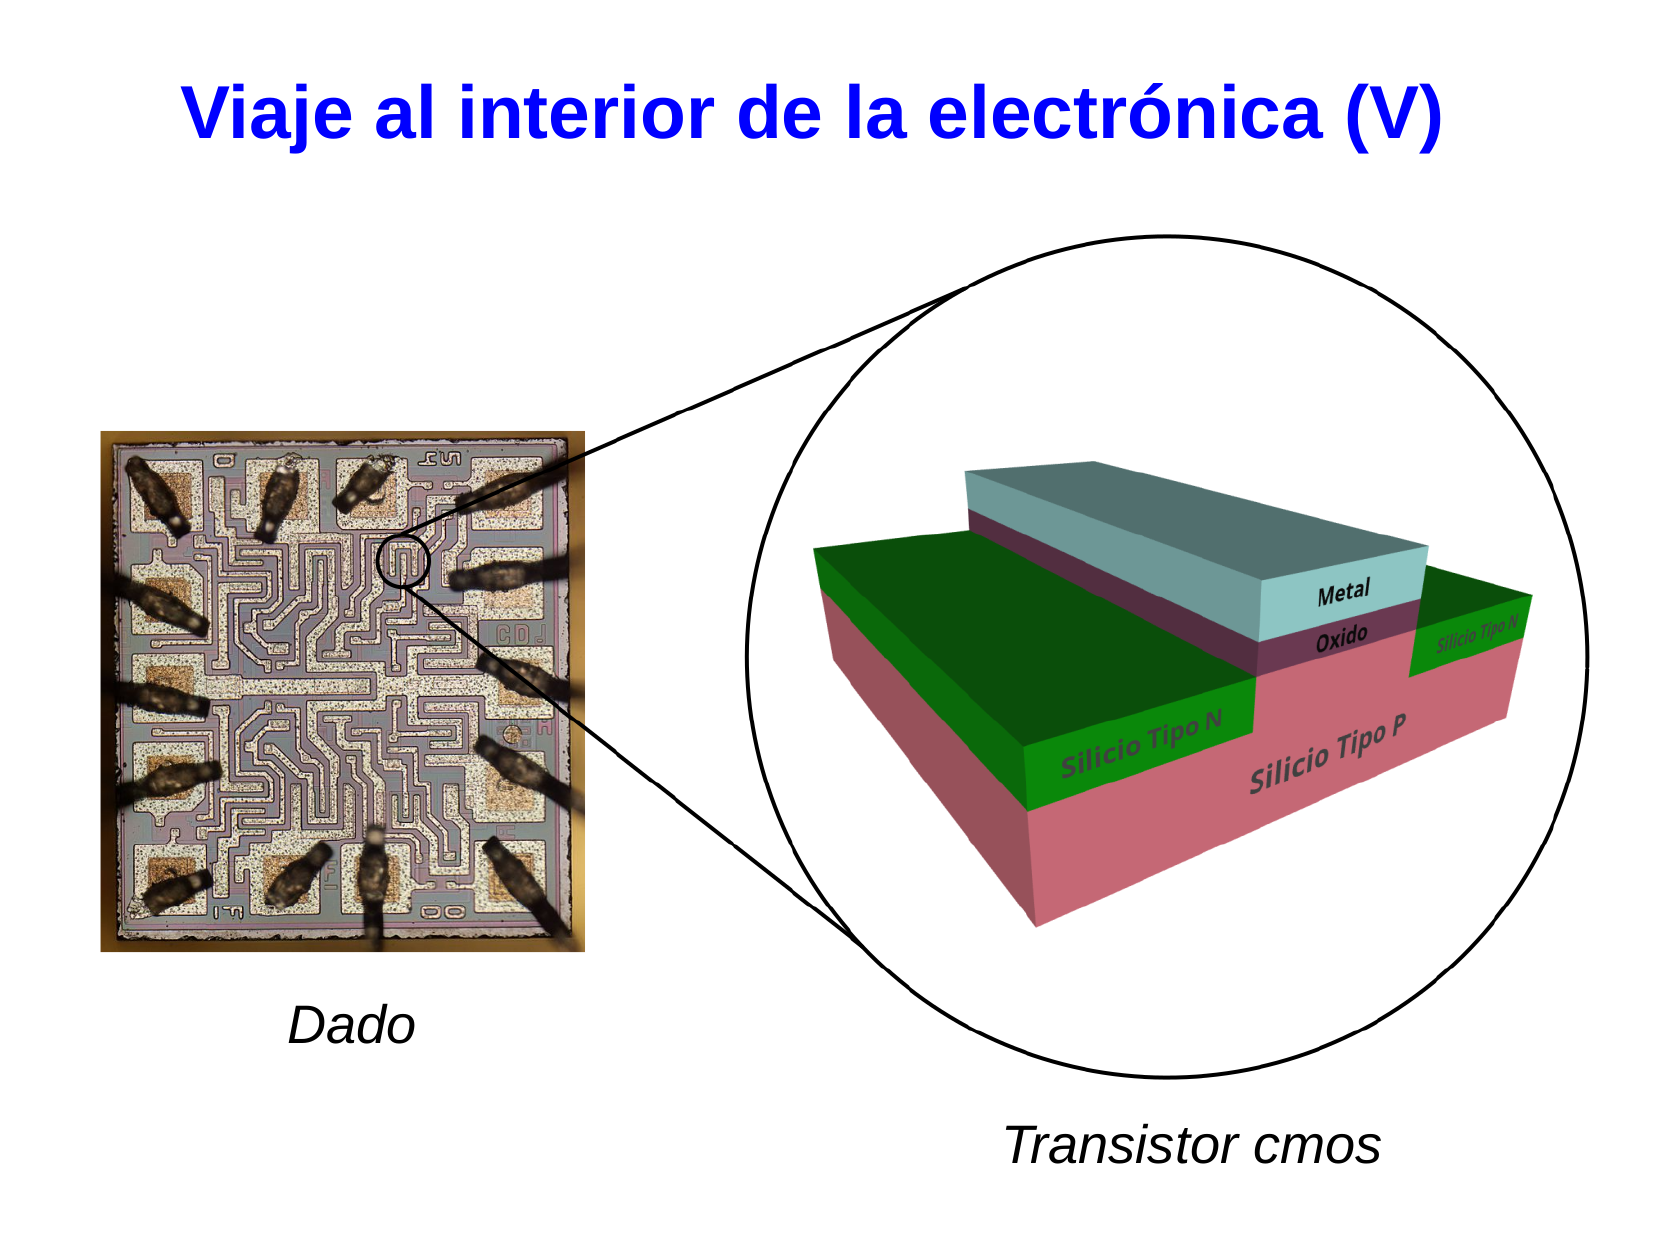

Viaje al interior de la electrónica (V)
Dado
Transistor cmos